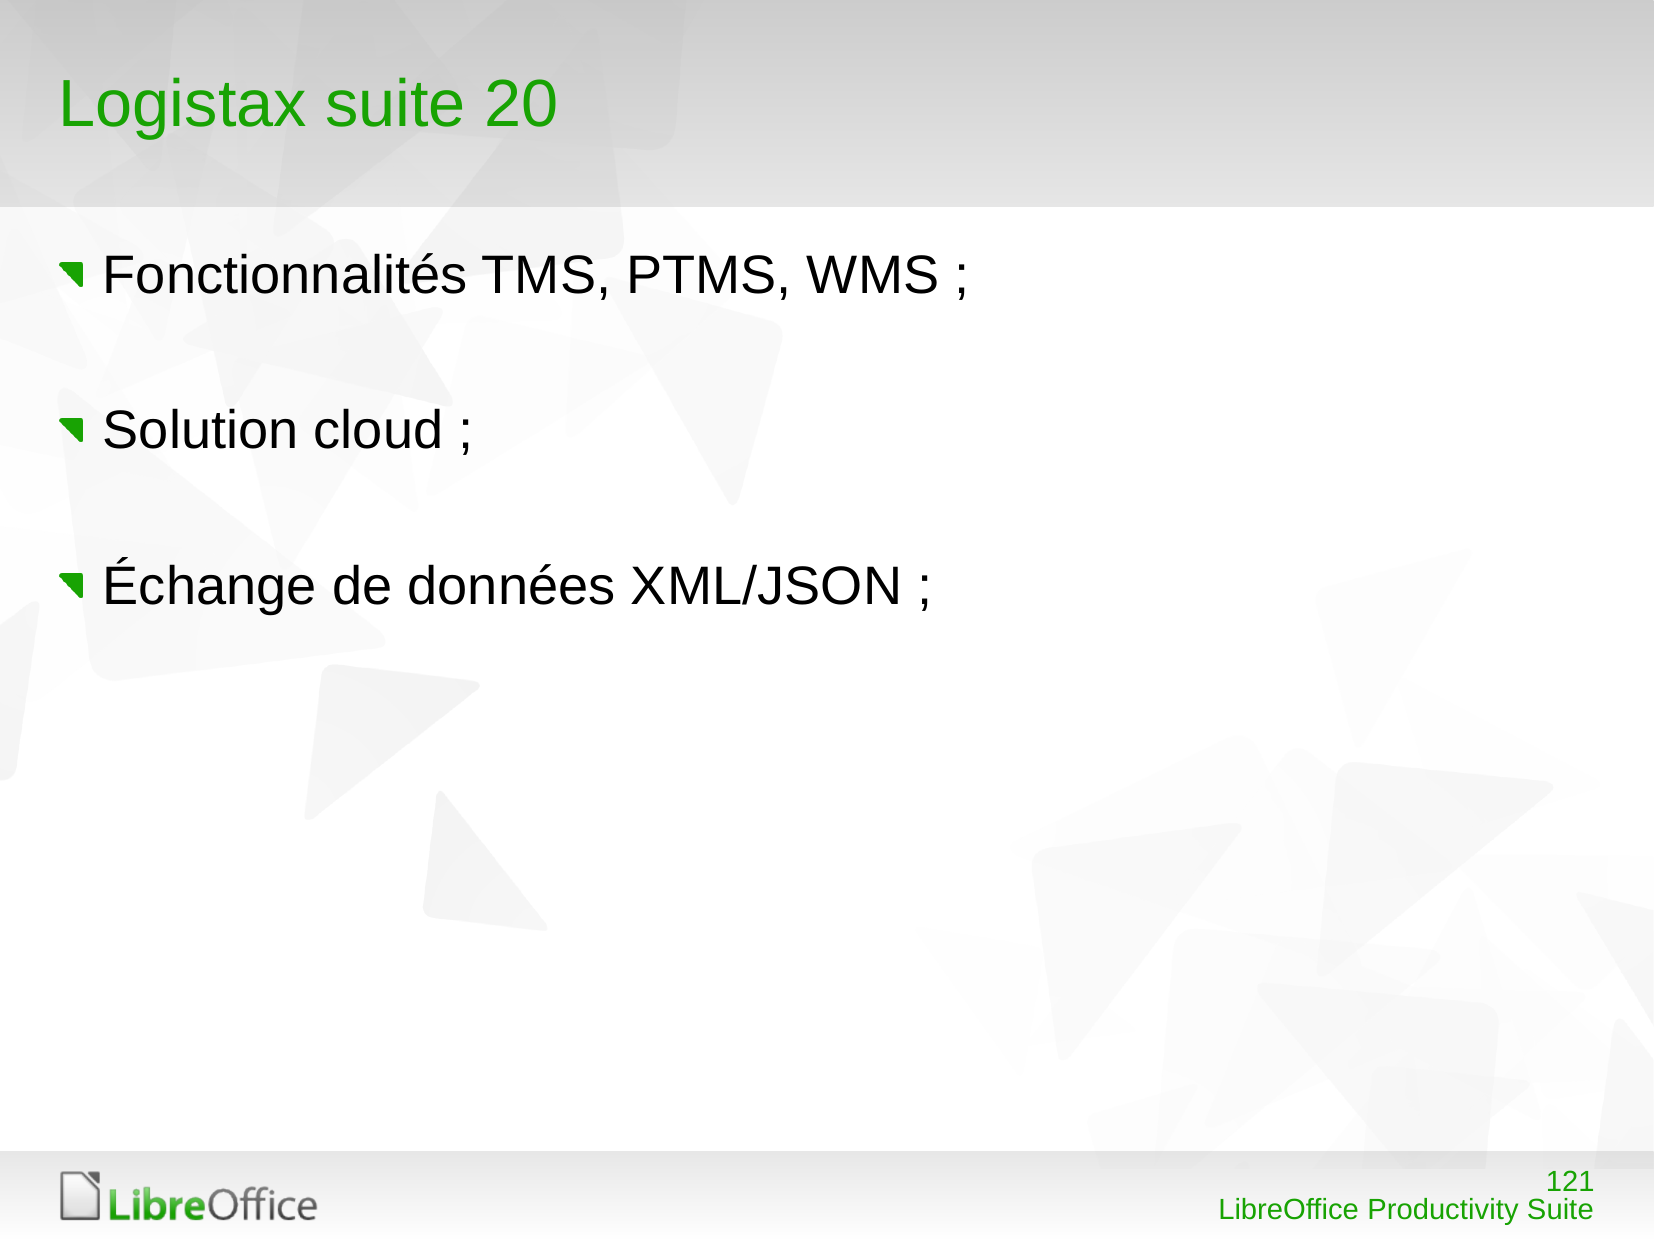

# Logistax suite 20
Fonctionnalités TMS, PTMS, WMS ;
Solution cloud ;
Échange de données XML/JSON ;
121
LibreOffice Productivity Suite